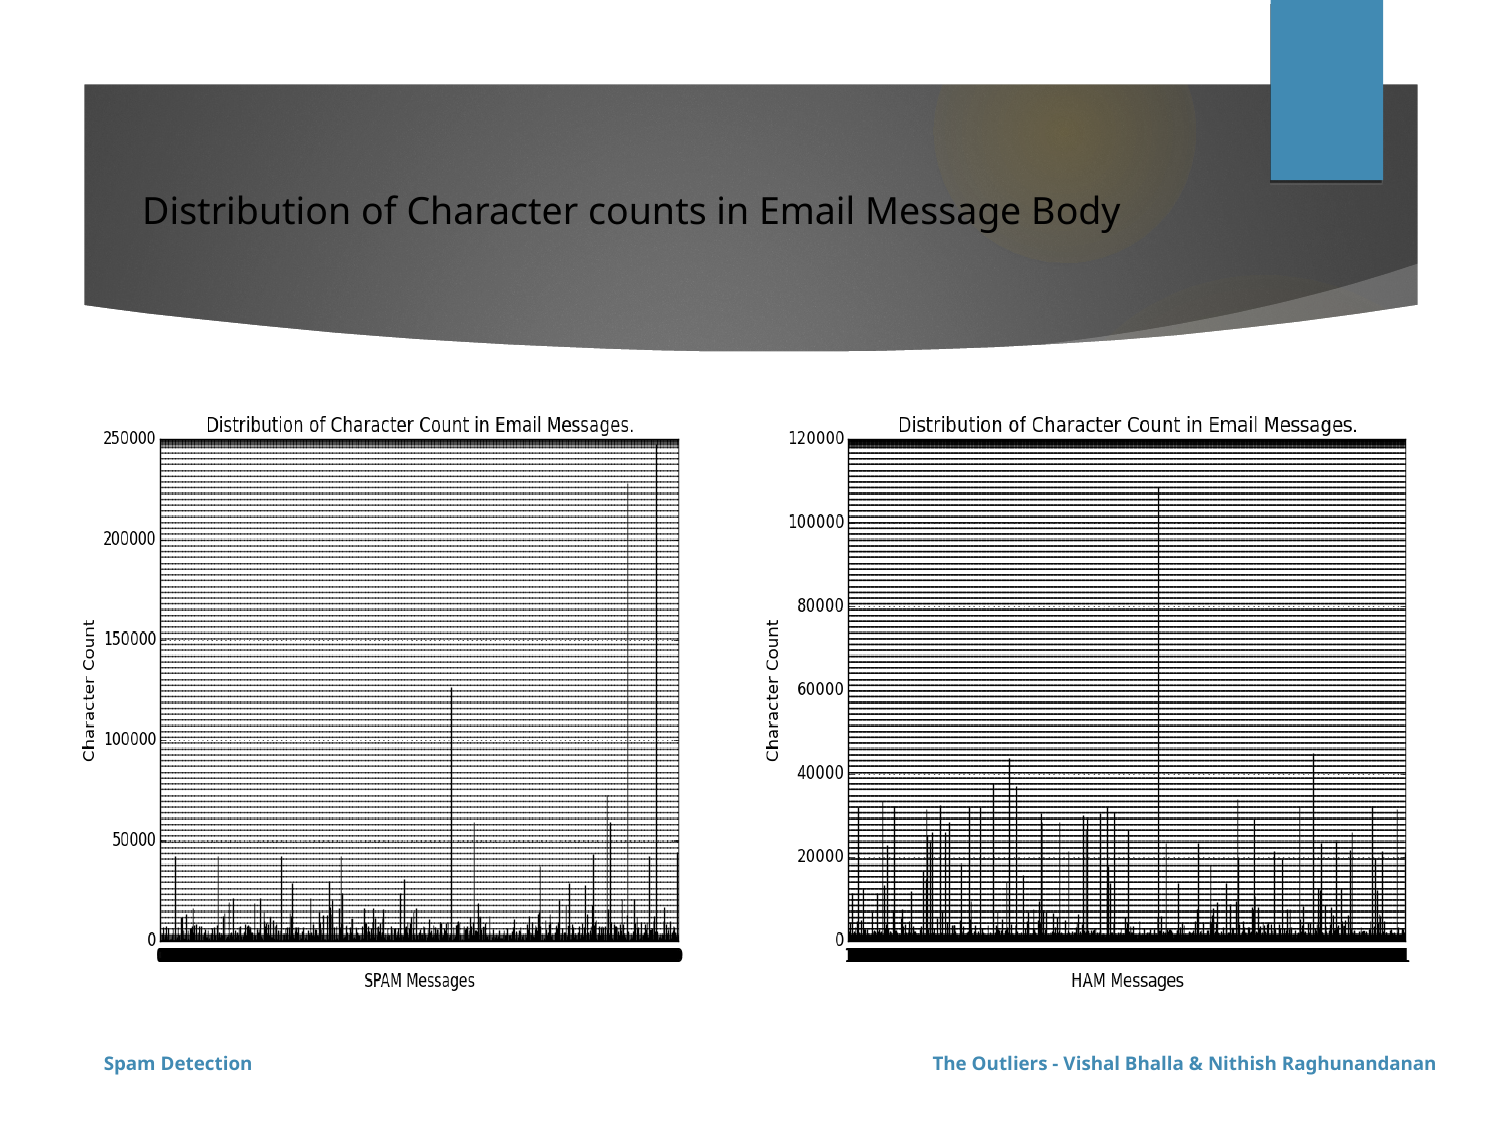

# Distribution of Character counts in Email Message Body
The Outliers - Vishal Bhalla & Nithish Raghunandanan
Spam Detection